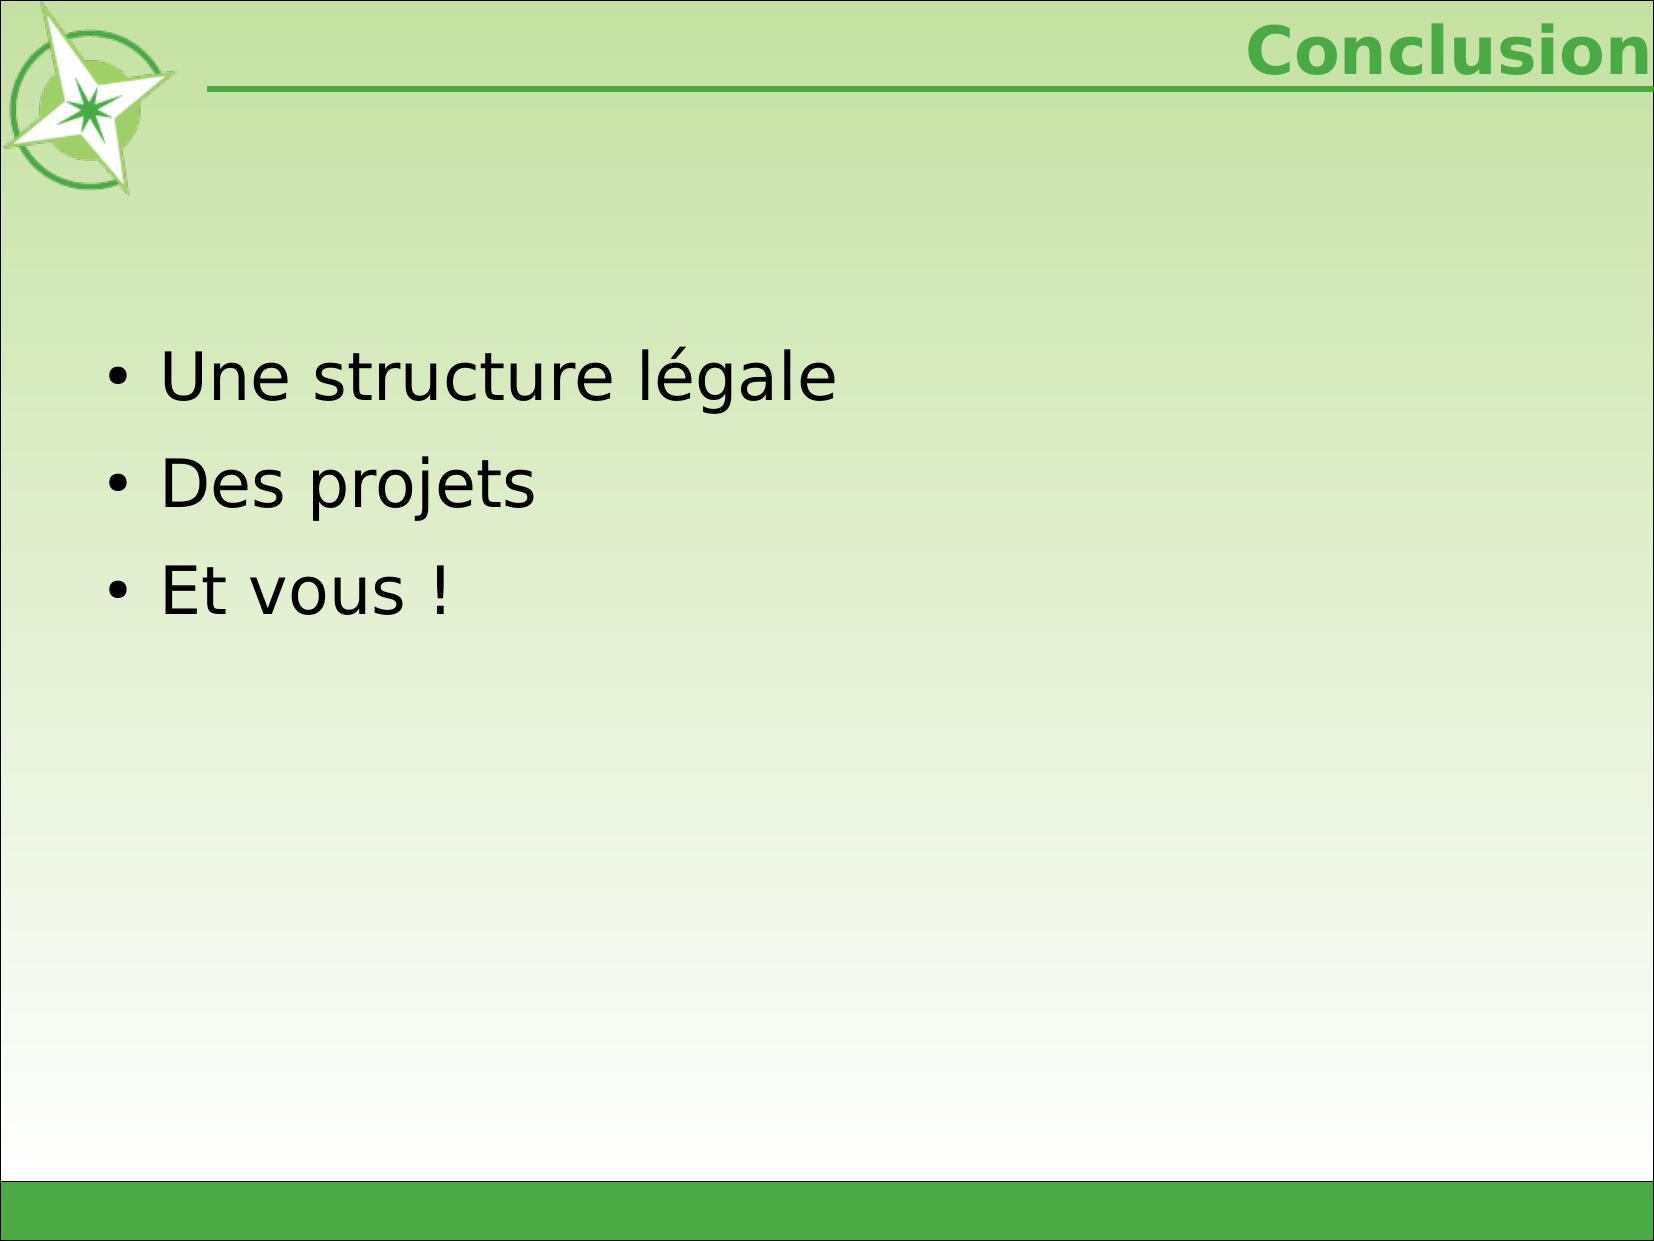

# Conclusion
Une structure légale
Des projets
Et vous !